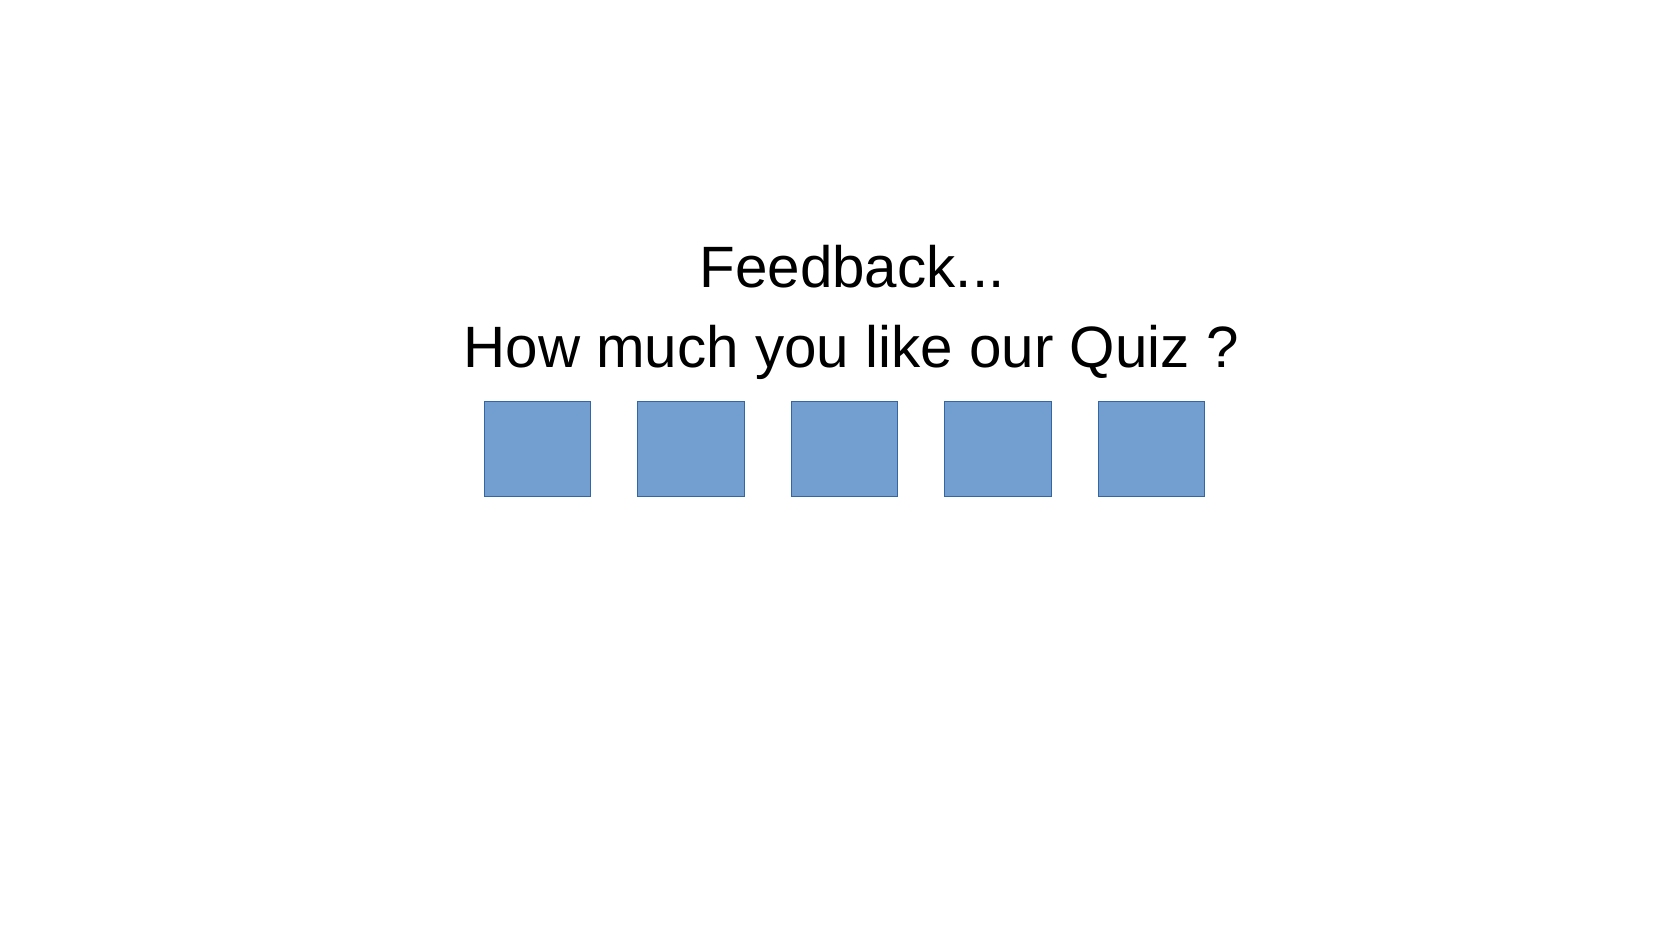

Feedback...
How much you like our Quiz ?